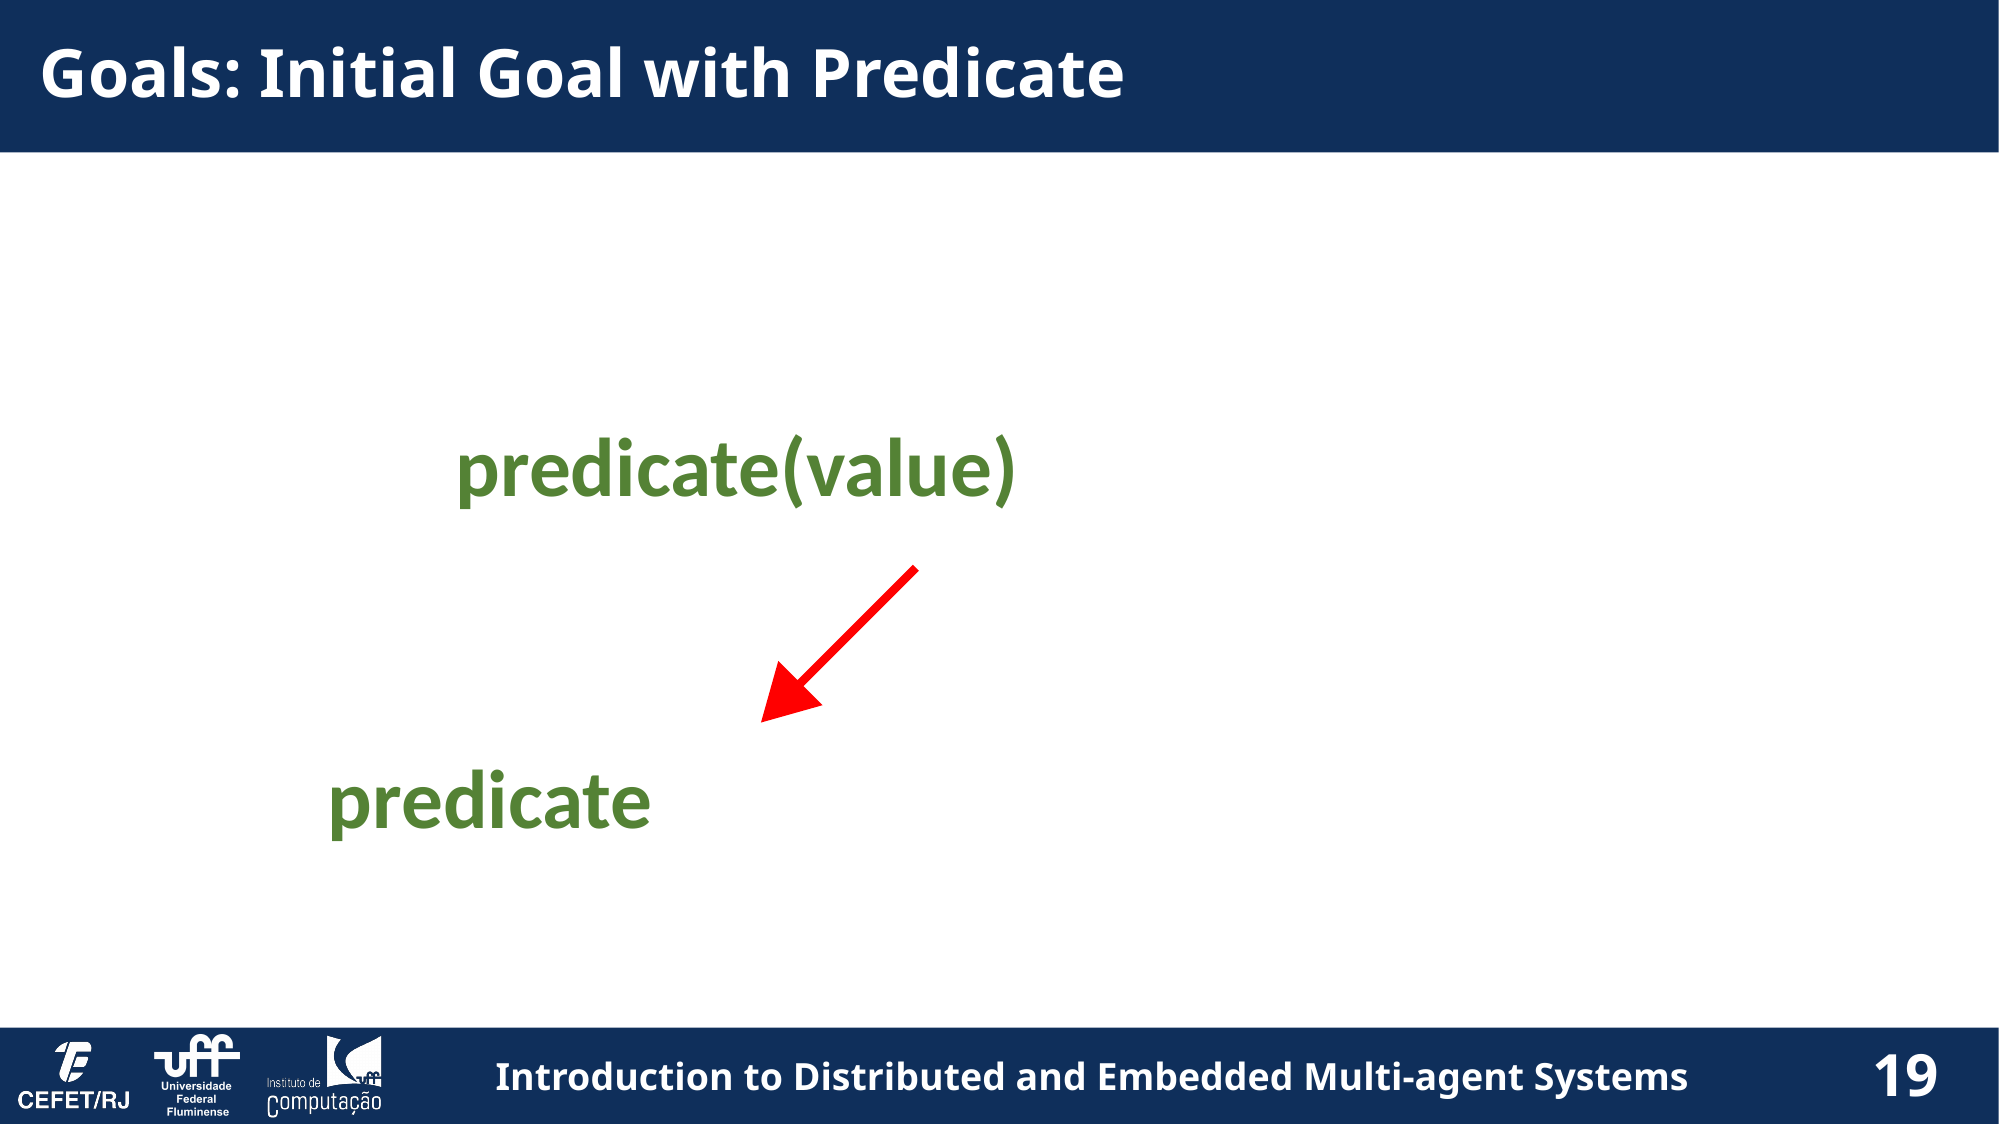

Goals: Initial Goal with Predicate
predicate(value)
predicate